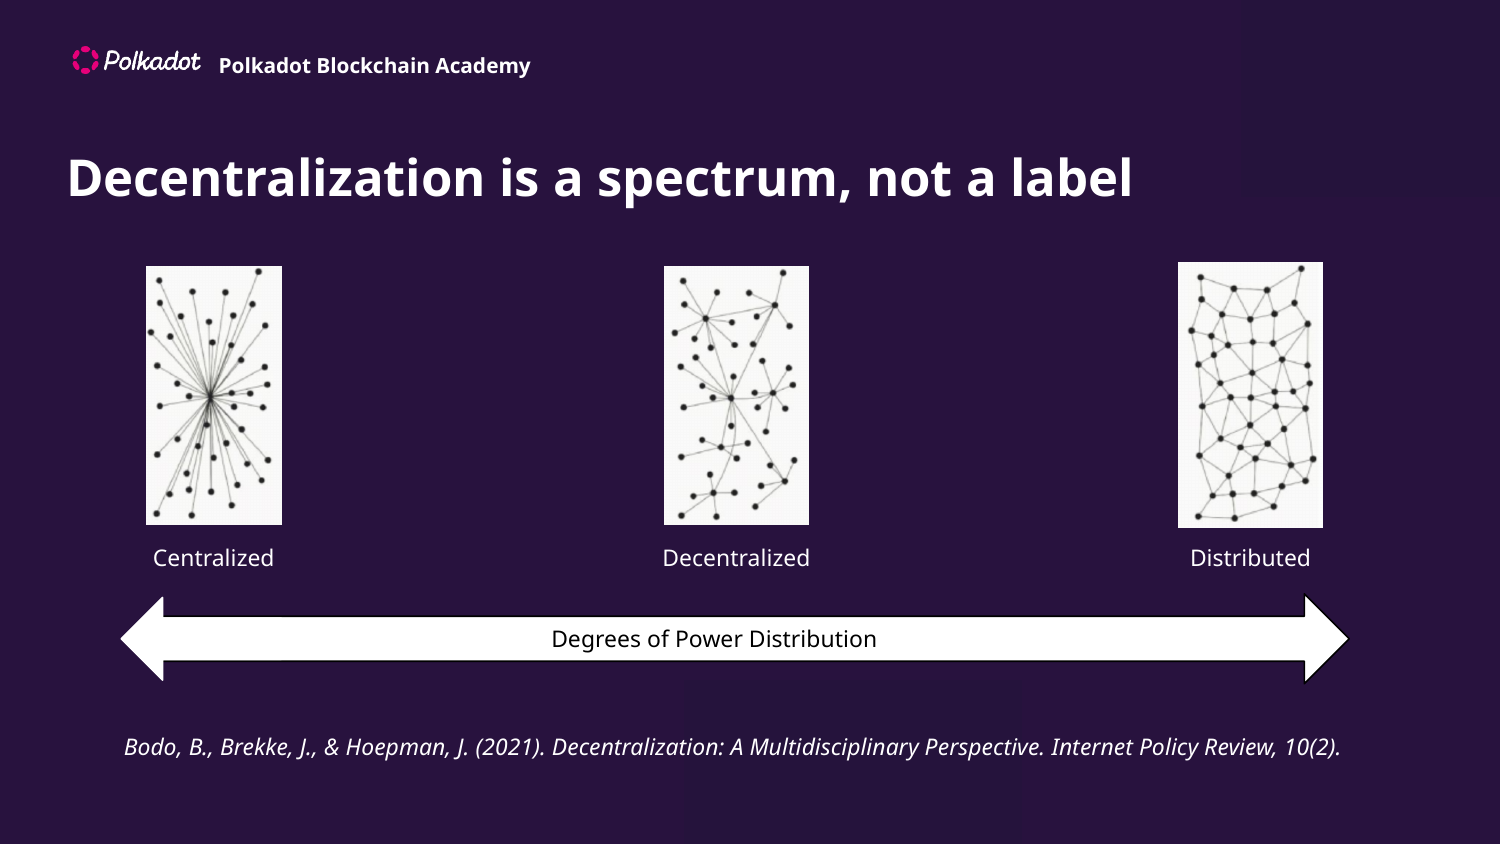

# Decentralization is a spectrum, not a label
Centralized
Decentralized
Distributed
Degrees of Power Distribution
Bodo, B., Brekke, J., & Hoepman, J. (2021). Decentralization: A Multidisciplinary Perspective. Internet Policy Review, 10(2).